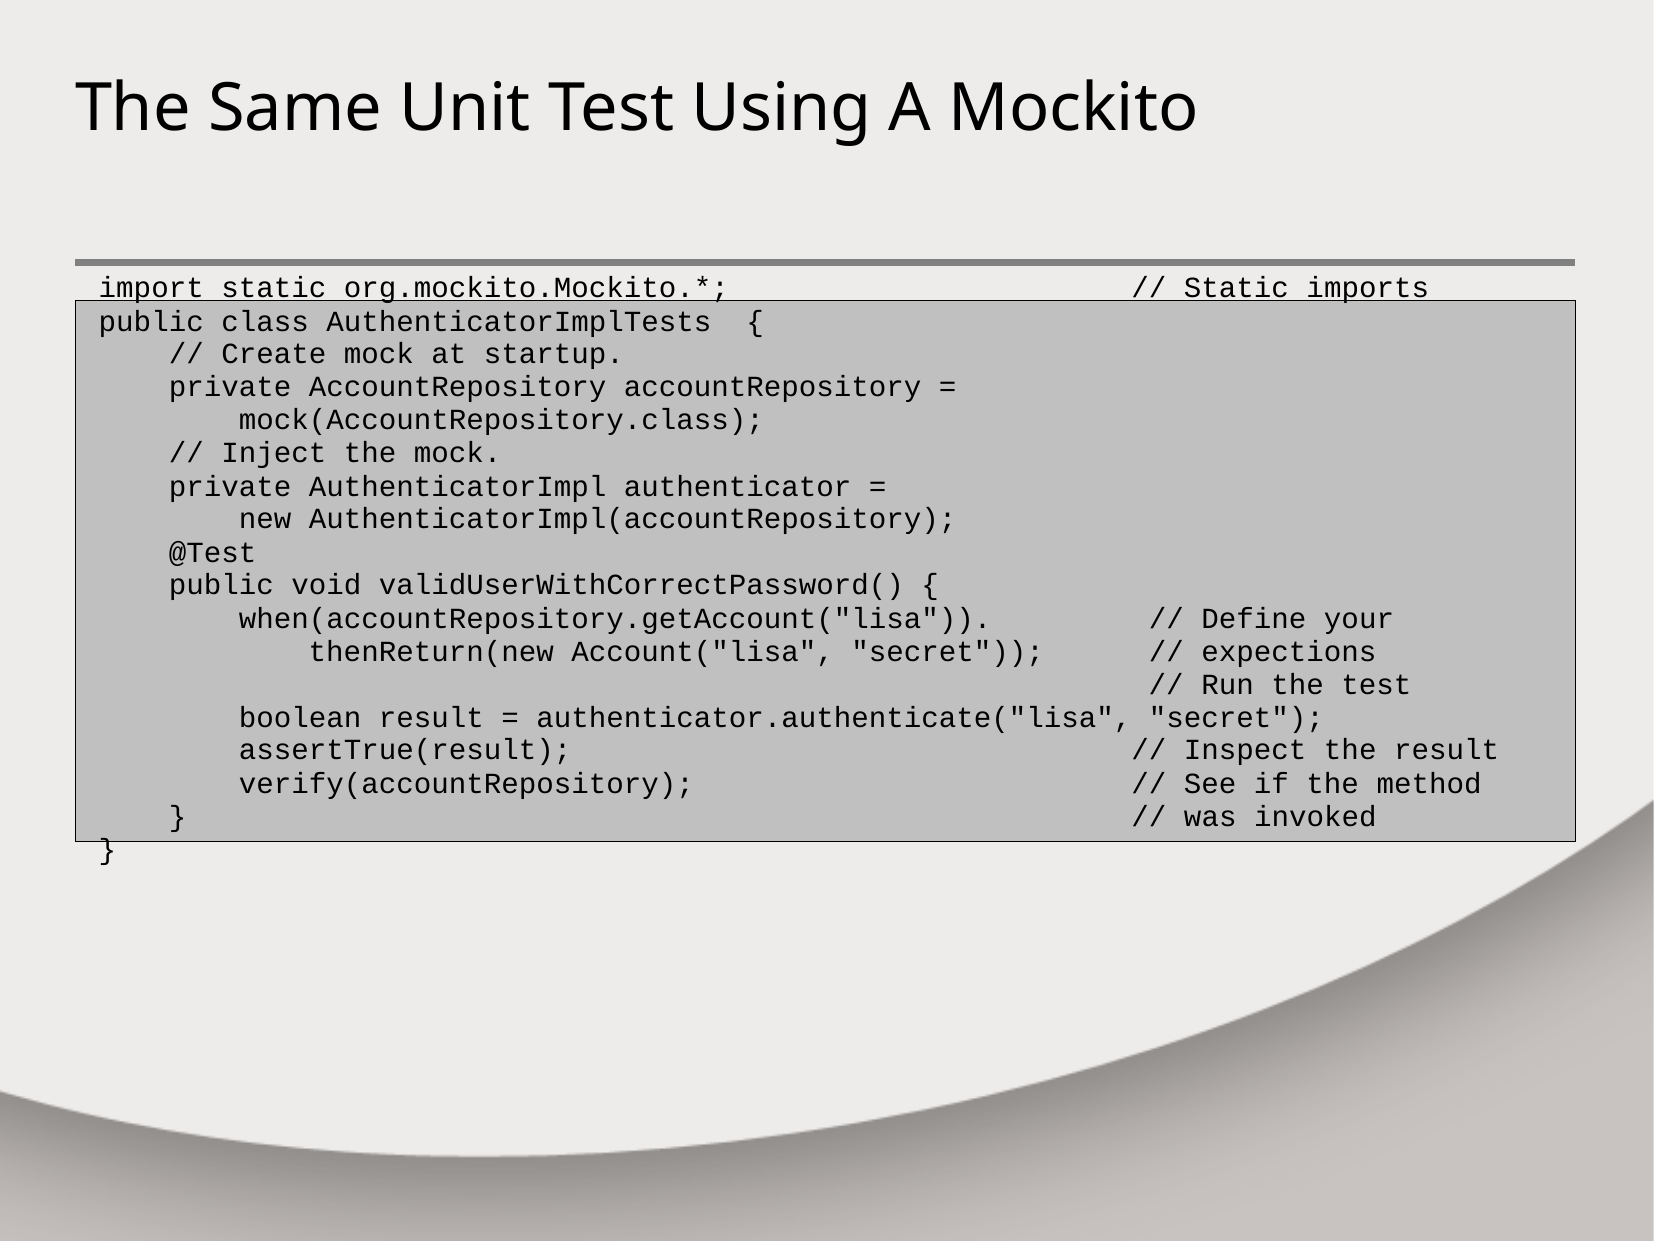

# The Same Unit Test Using A Mockito
import static org.mockito.Mockito.*; // Static imports
public class AuthenticatorImplTests {
 // Create mock at startup.
 private AccountRepository accountRepository =
 mock(AccountRepository.class);
 // Inject the mock.
 private AuthenticatorImpl authenticator =
 new AuthenticatorImpl(accountRepository);
 @Test
 public void validUserWithCorrectPassword() {
 when(accountRepository.getAccount("lisa")). // Define your
 thenReturn(new Account("lisa", "secret")); // expections
 // Run the test
 boolean result = authenticator.authenticate("lisa", "secret");
 assertTrue(result); // Inspect the result
 verify(accountRepository); // See if the method
 } // was invoked
}